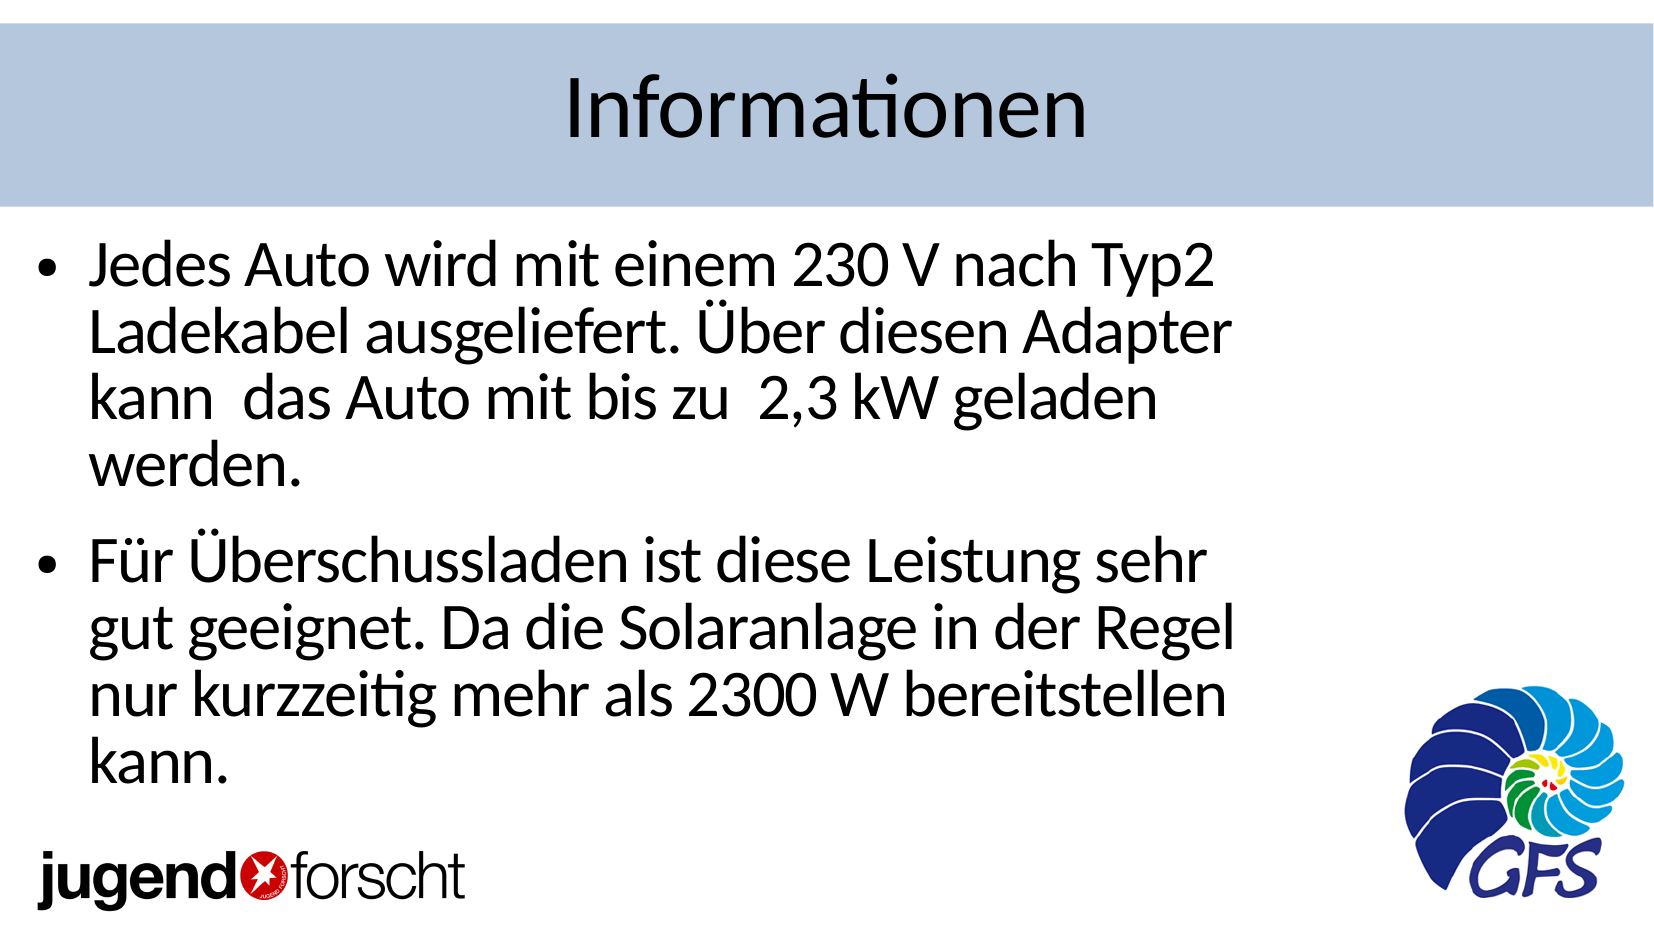

# Informationen
Jedes Auto wird mit einem 230 V nach Typ2 Ladekabel ausgeliefert. Über diesen Adapter kann das Auto mit bis zu 2,3 kW geladen werden.
Für Überschussladen ist diese Leistung sehr gut geeignet. Da die Solaranlage in der Regel nur kurzzeitig mehr als 2300 W bereitstellen kann.